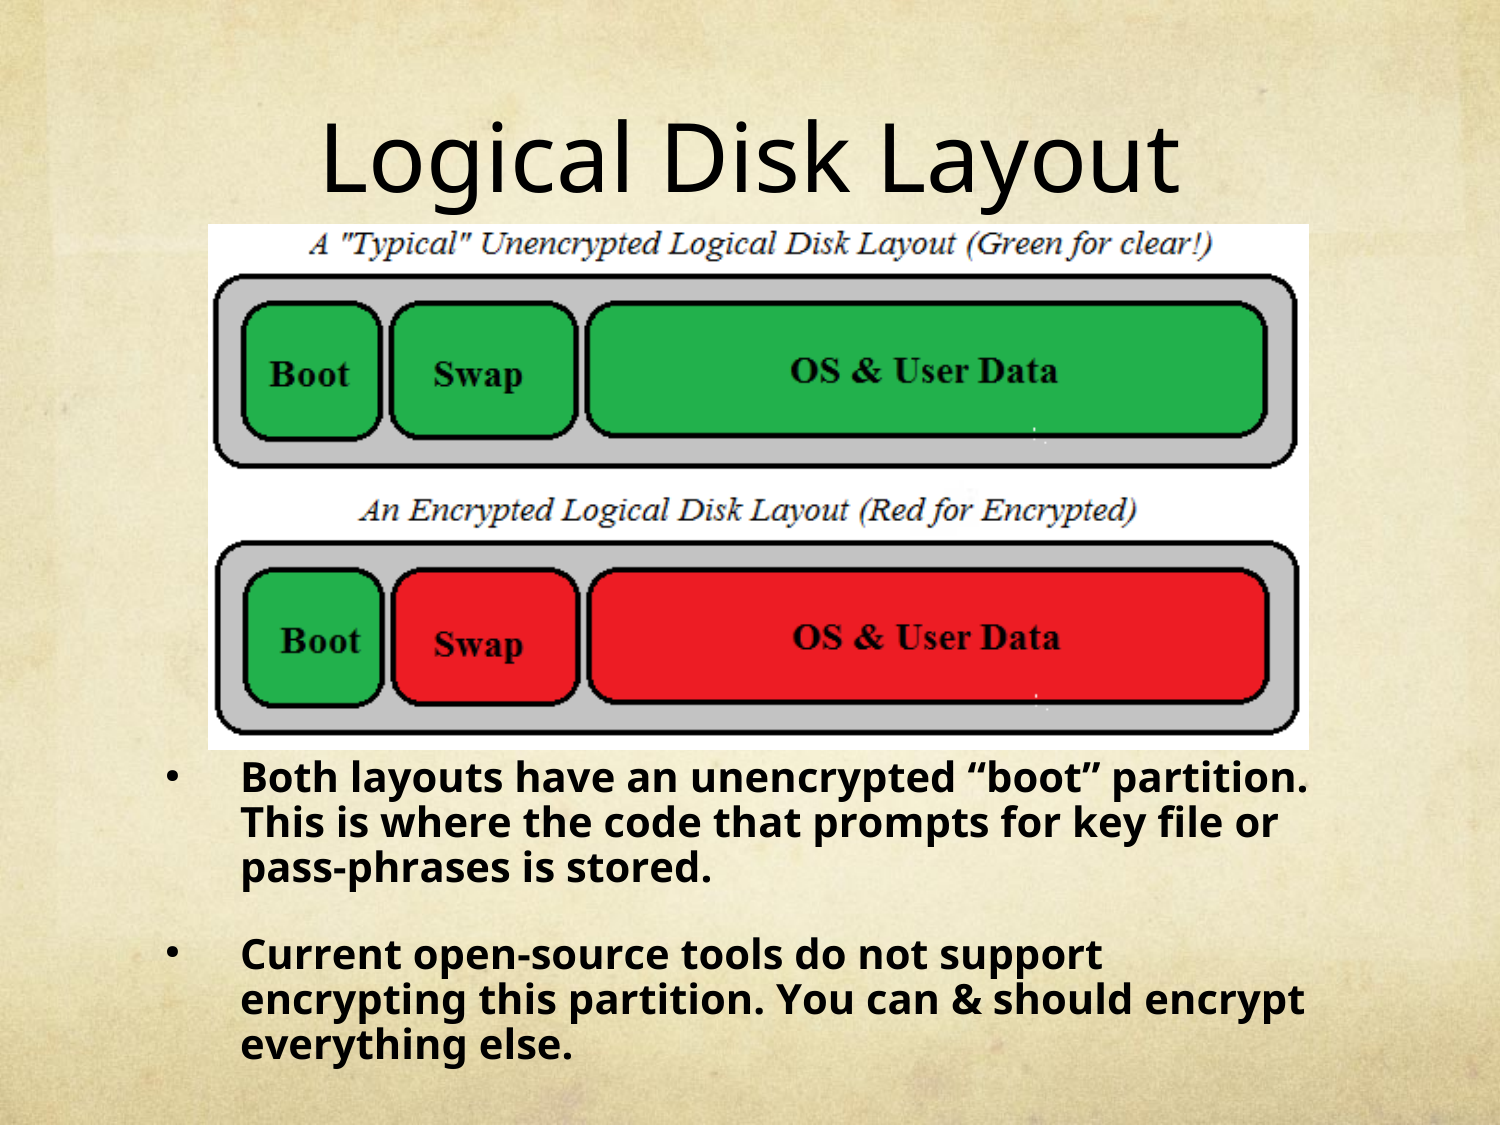

Logical Disk Layout
Both layouts have an unencrypted “boot” partition. This is where the code that prompts for key file or pass-phrases is stored.
Current open-source tools do not support encrypting this partition. You can & should encrypt everything else.